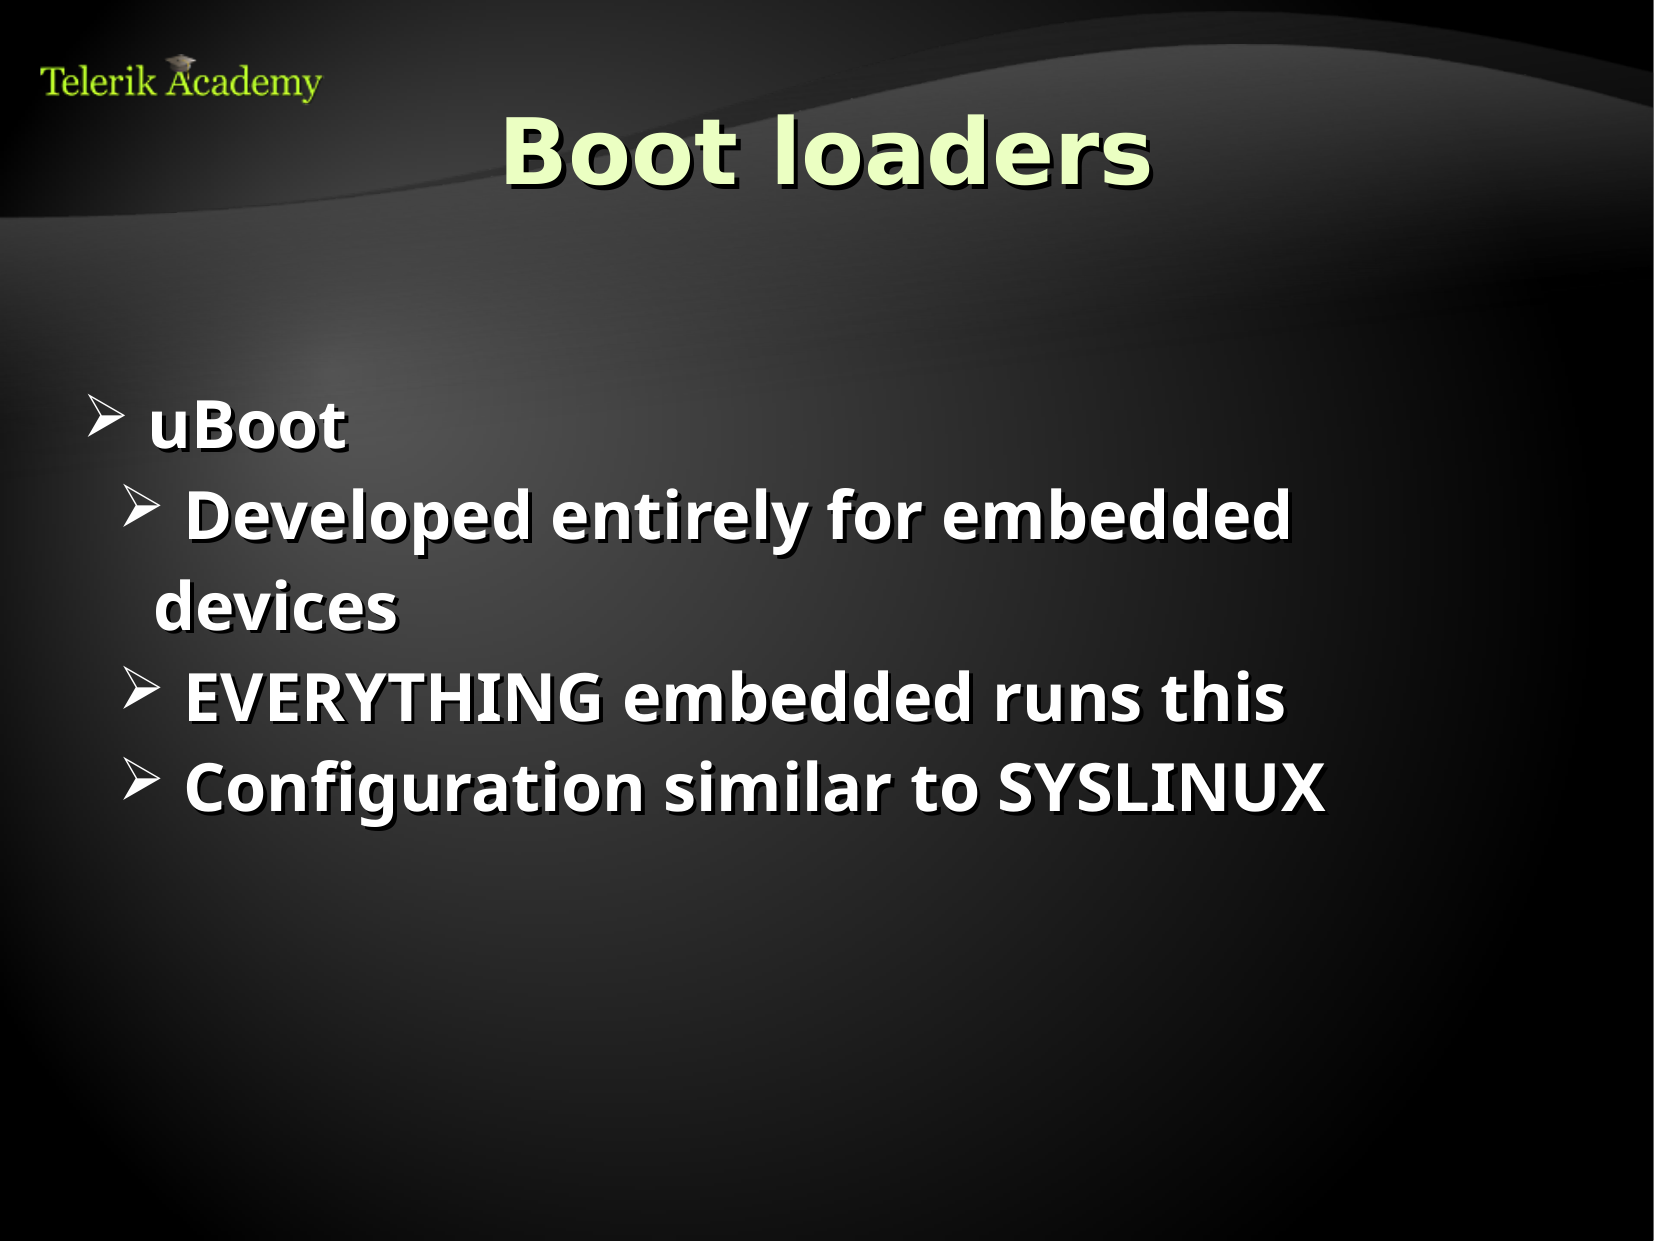

Boot loaders
# uBoot
 Developed entirely for embedded devices
 EVERYTHING embedded runs this
 Configuration similar to SYSLINUX